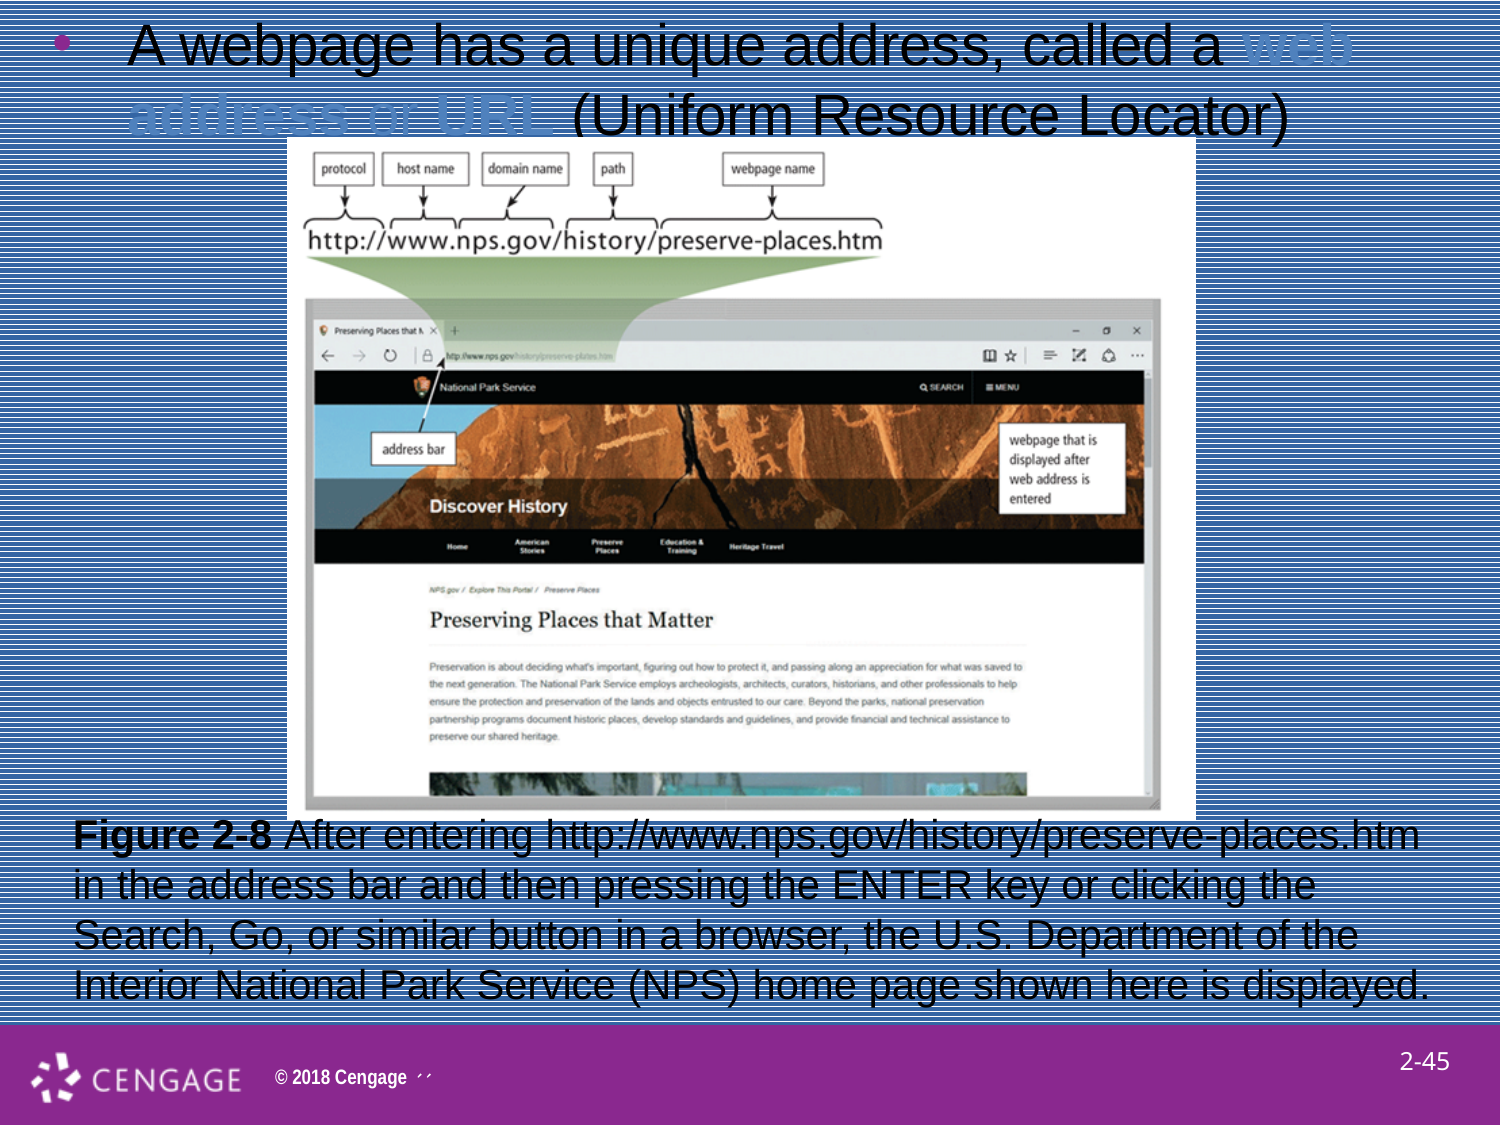

# A webpage has a unique address, called a web address or URL (Uniform Resource Locator)
Figure 2-8 After entering http://www.nps.gov/history/preserve-places.htm in the address bar and then pressing the ENTER key or clicking the Search, Go, or similar button in a browser, the U.S. Department of the Interior National Park Service (NPS) home page shown here is displayed.